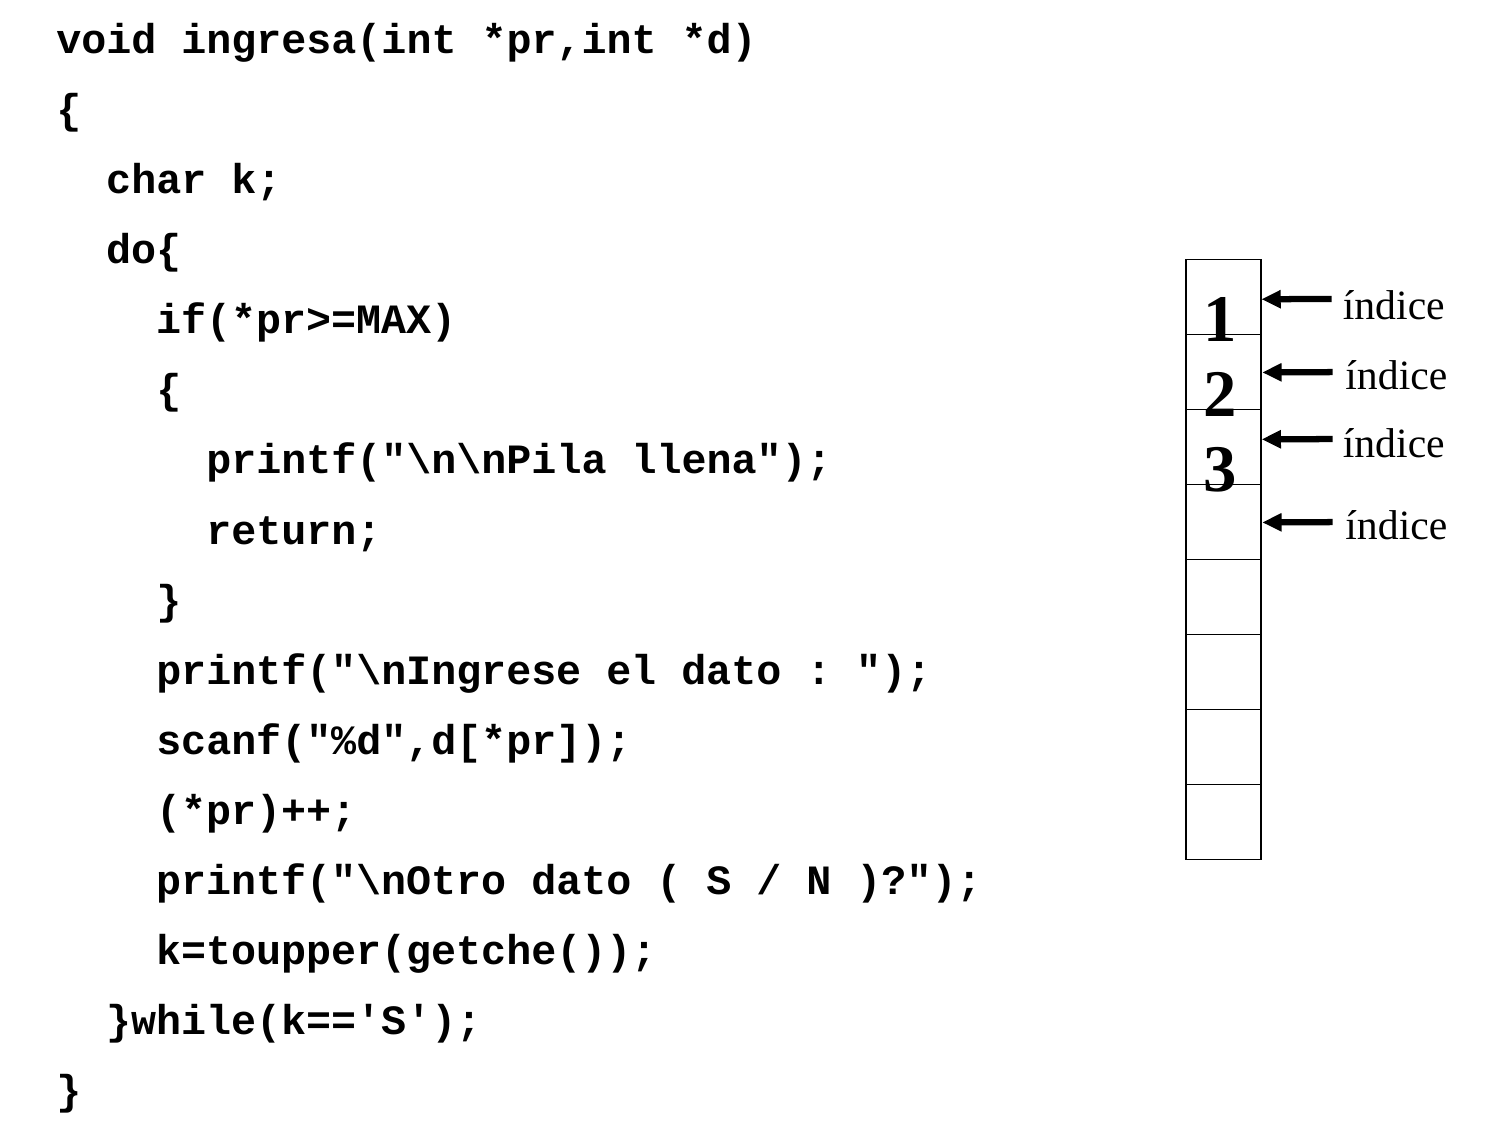

void ingresa(int *pr,int *d)
{
 char k;
 do{
1
índice
 if(*pr>=MAX)
índice
2
 {
índice
 printf("\n\nPila llena");
3
 return;
índice
 }
 printf("\nIngrese el dato : ");
 scanf("%d",d[*pr]);
 (*pr)++;
 printf("\nOtro dato ( S / N )?");
 k=toupper(getche());
 }while(k=='S');
}